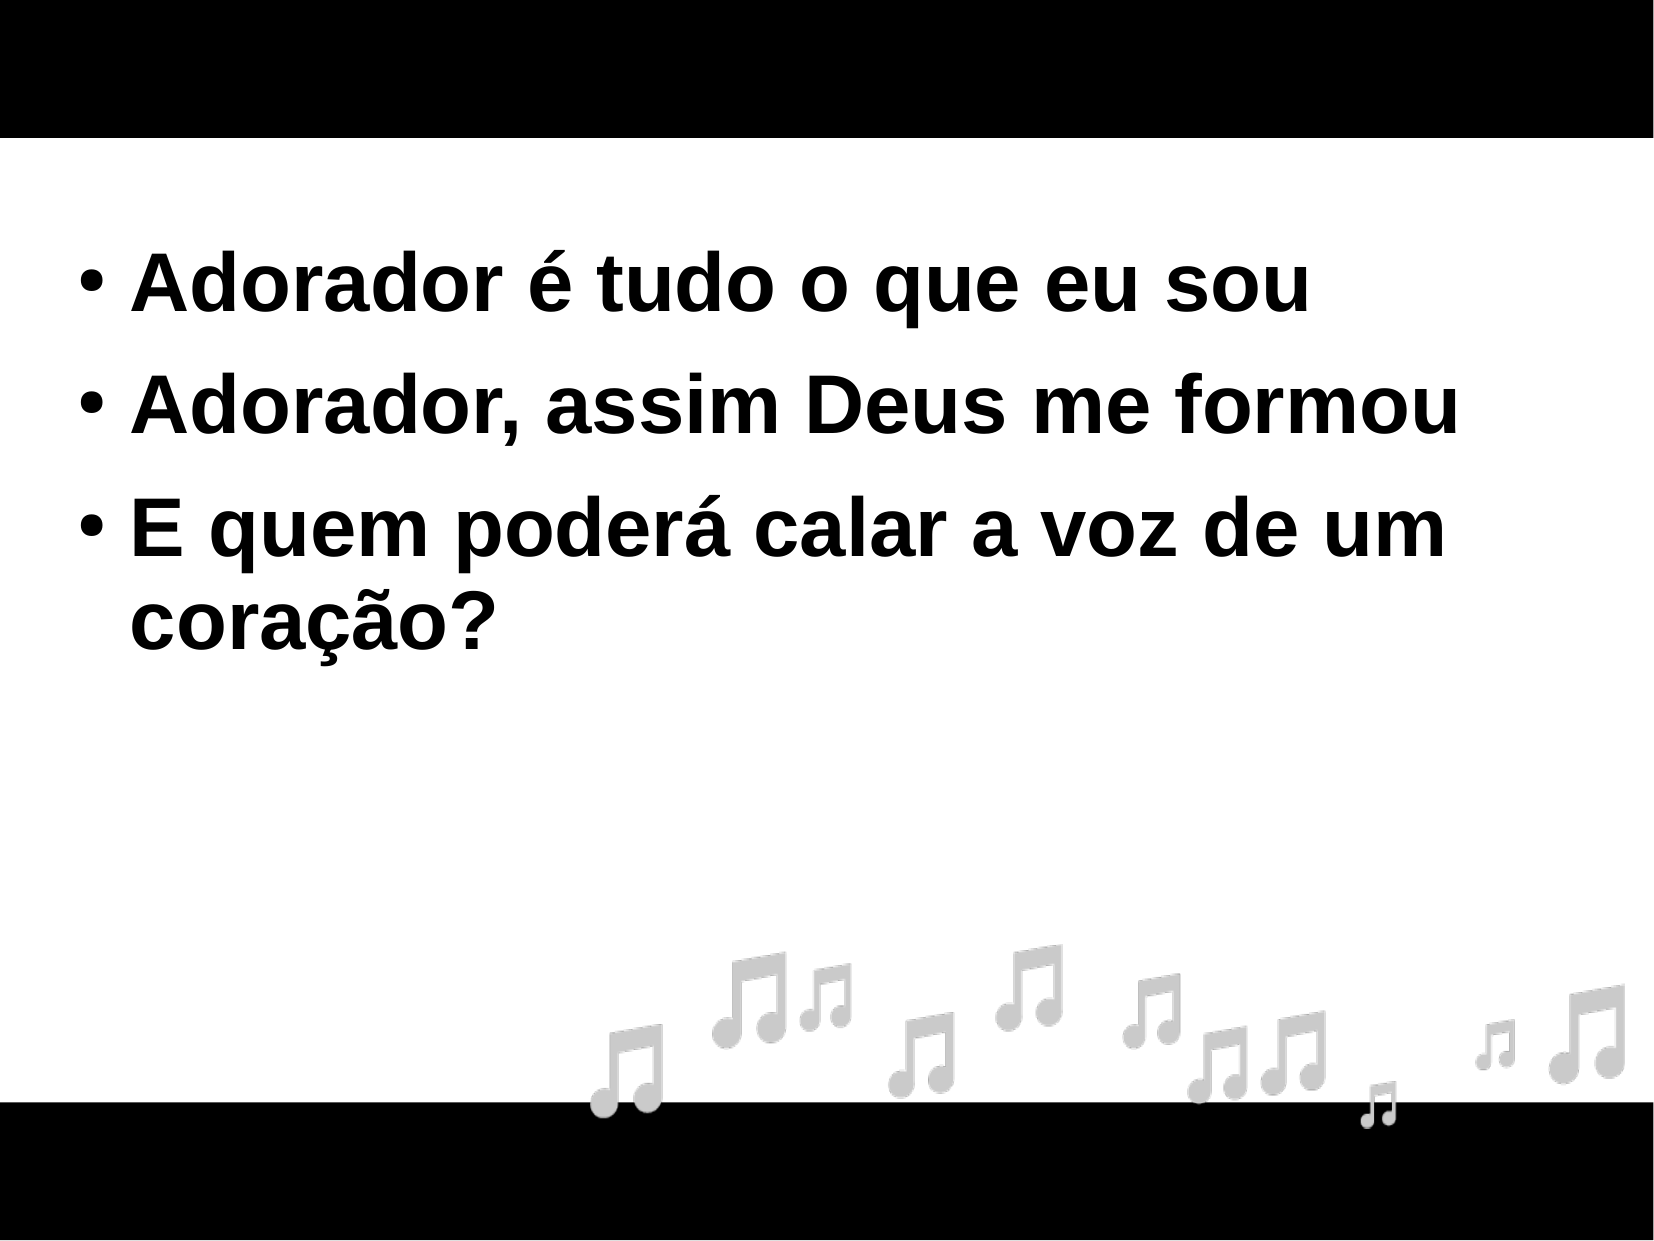

# Adorador é tudo o que eu sou
Adorador, assim Deus me formou
E quem poderá calar a voz de um coração?